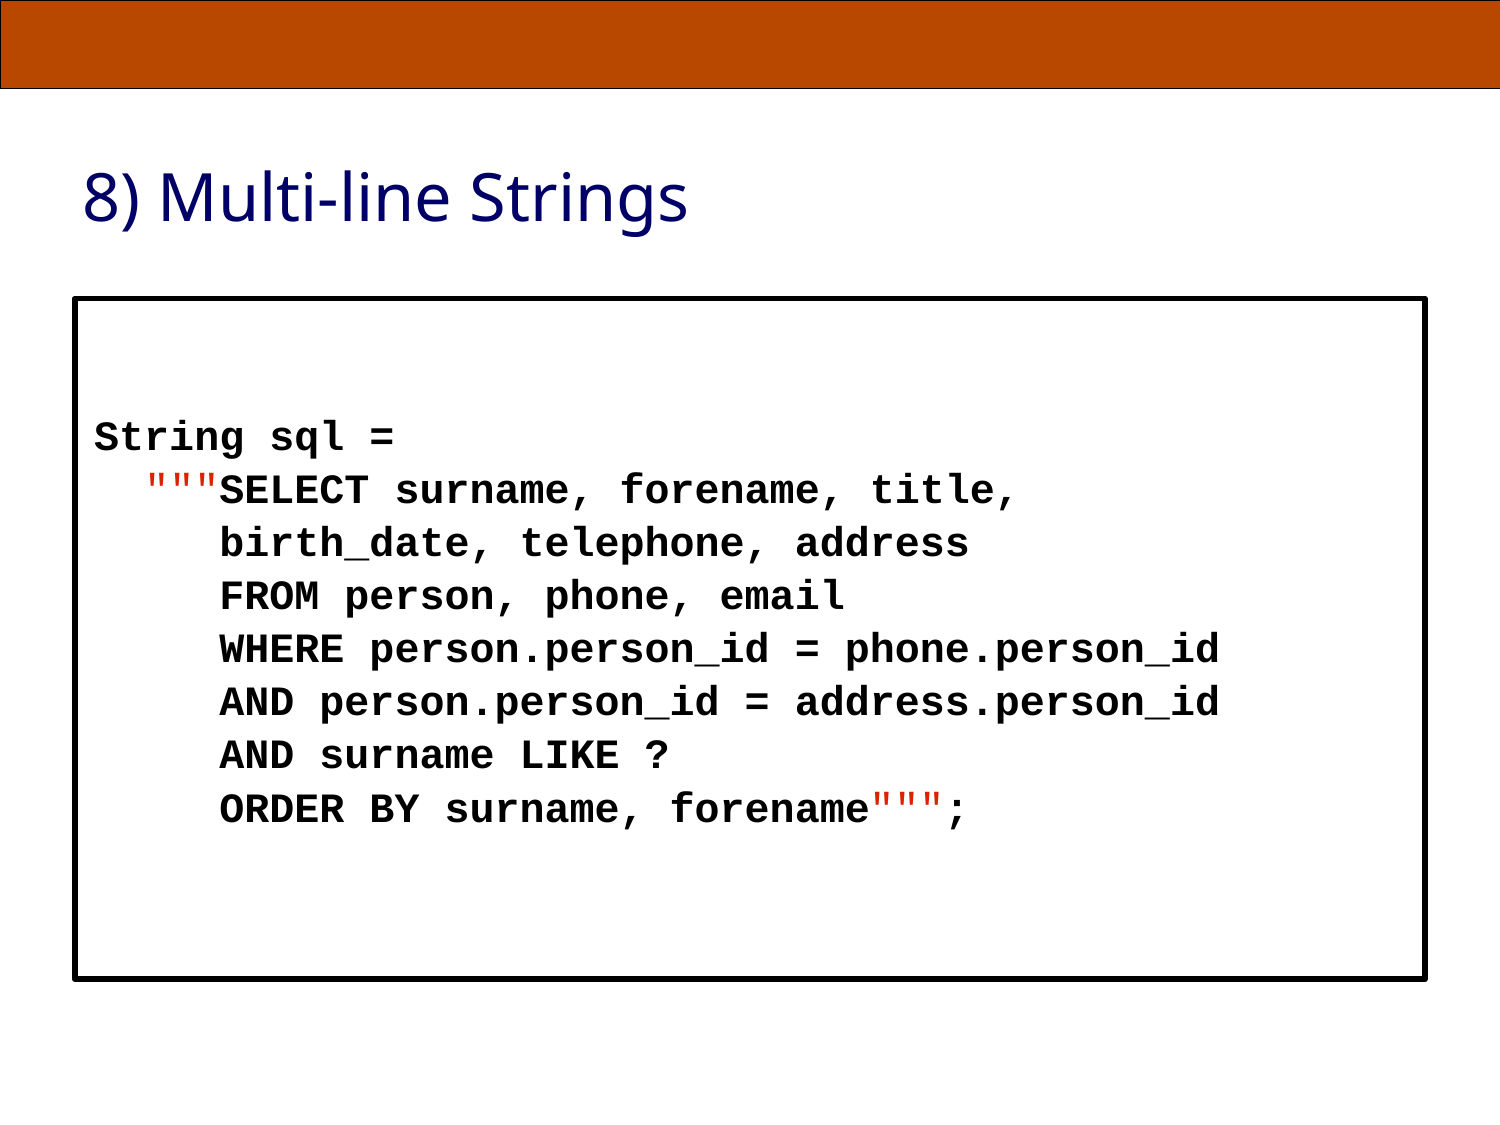

# 8) Multi-line Strings
String sql =
 """SELECT surname, forename, title,
 birth_date, telephone, address
 FROM person, phone, email
 WHERE person.person_id = phone.person_id
 AND person.person_id = address.person_id
 AND surname LIKE ?
 ORDER BY surname, forename""";